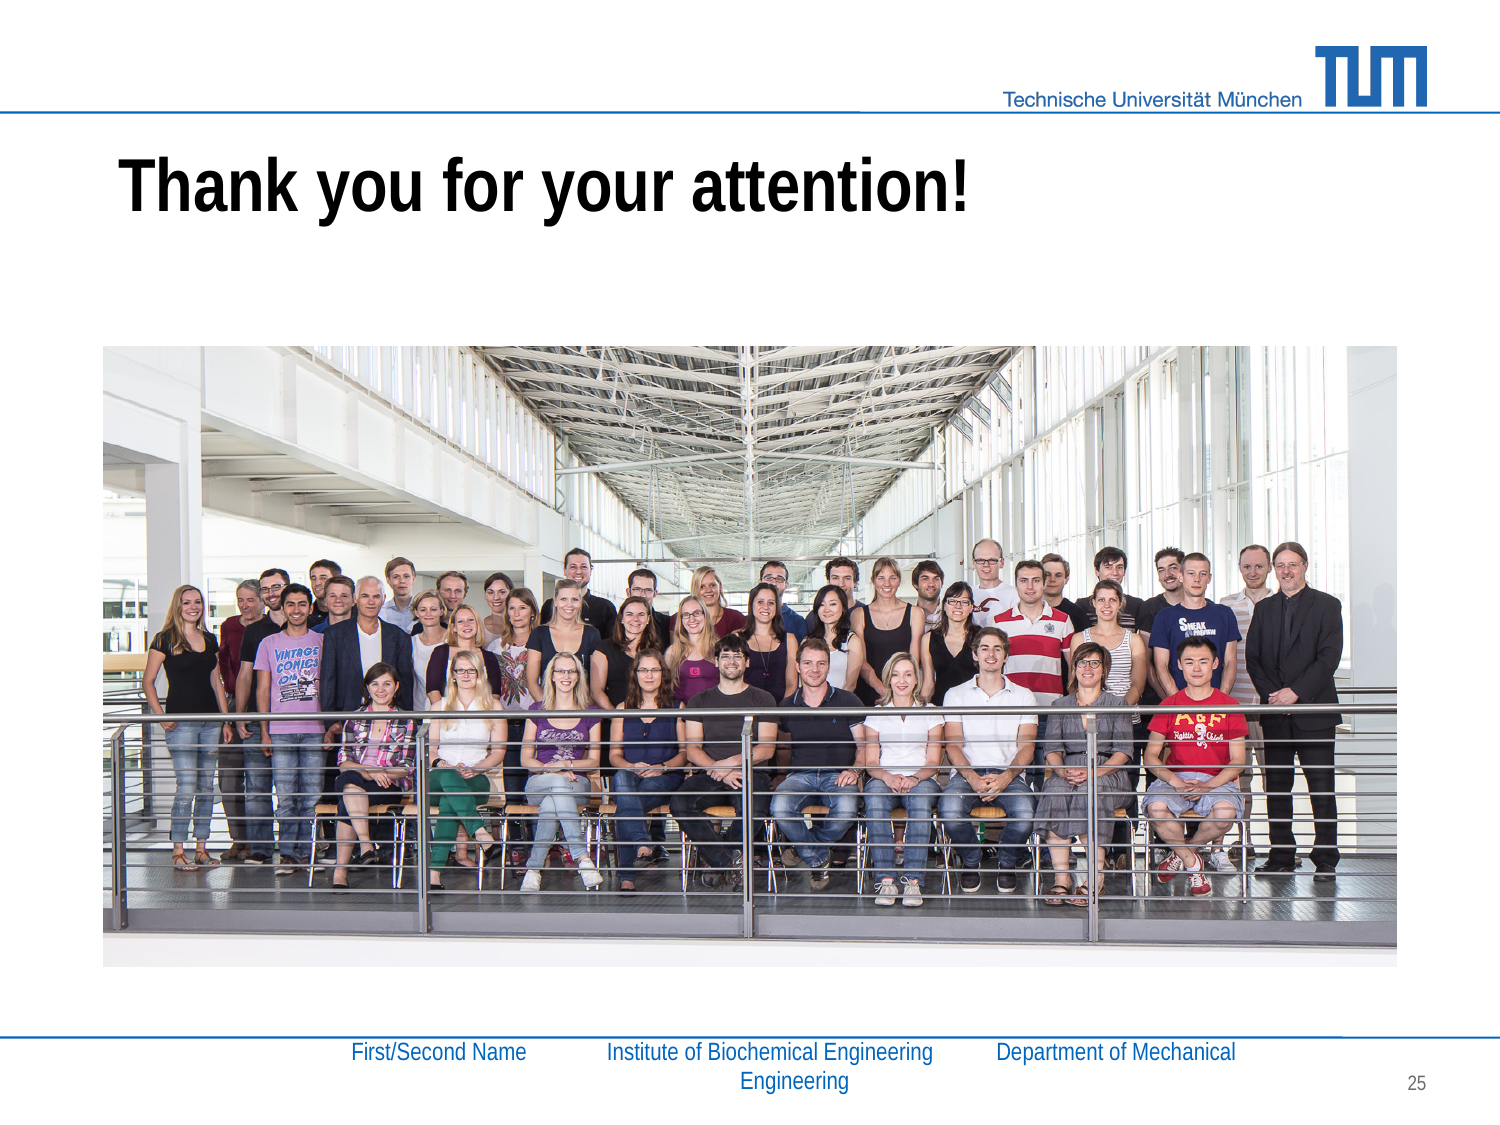

# Thank you for your attention!
First/Second Name Institute of Biochemical Engineering Department of Mechanical Engineering